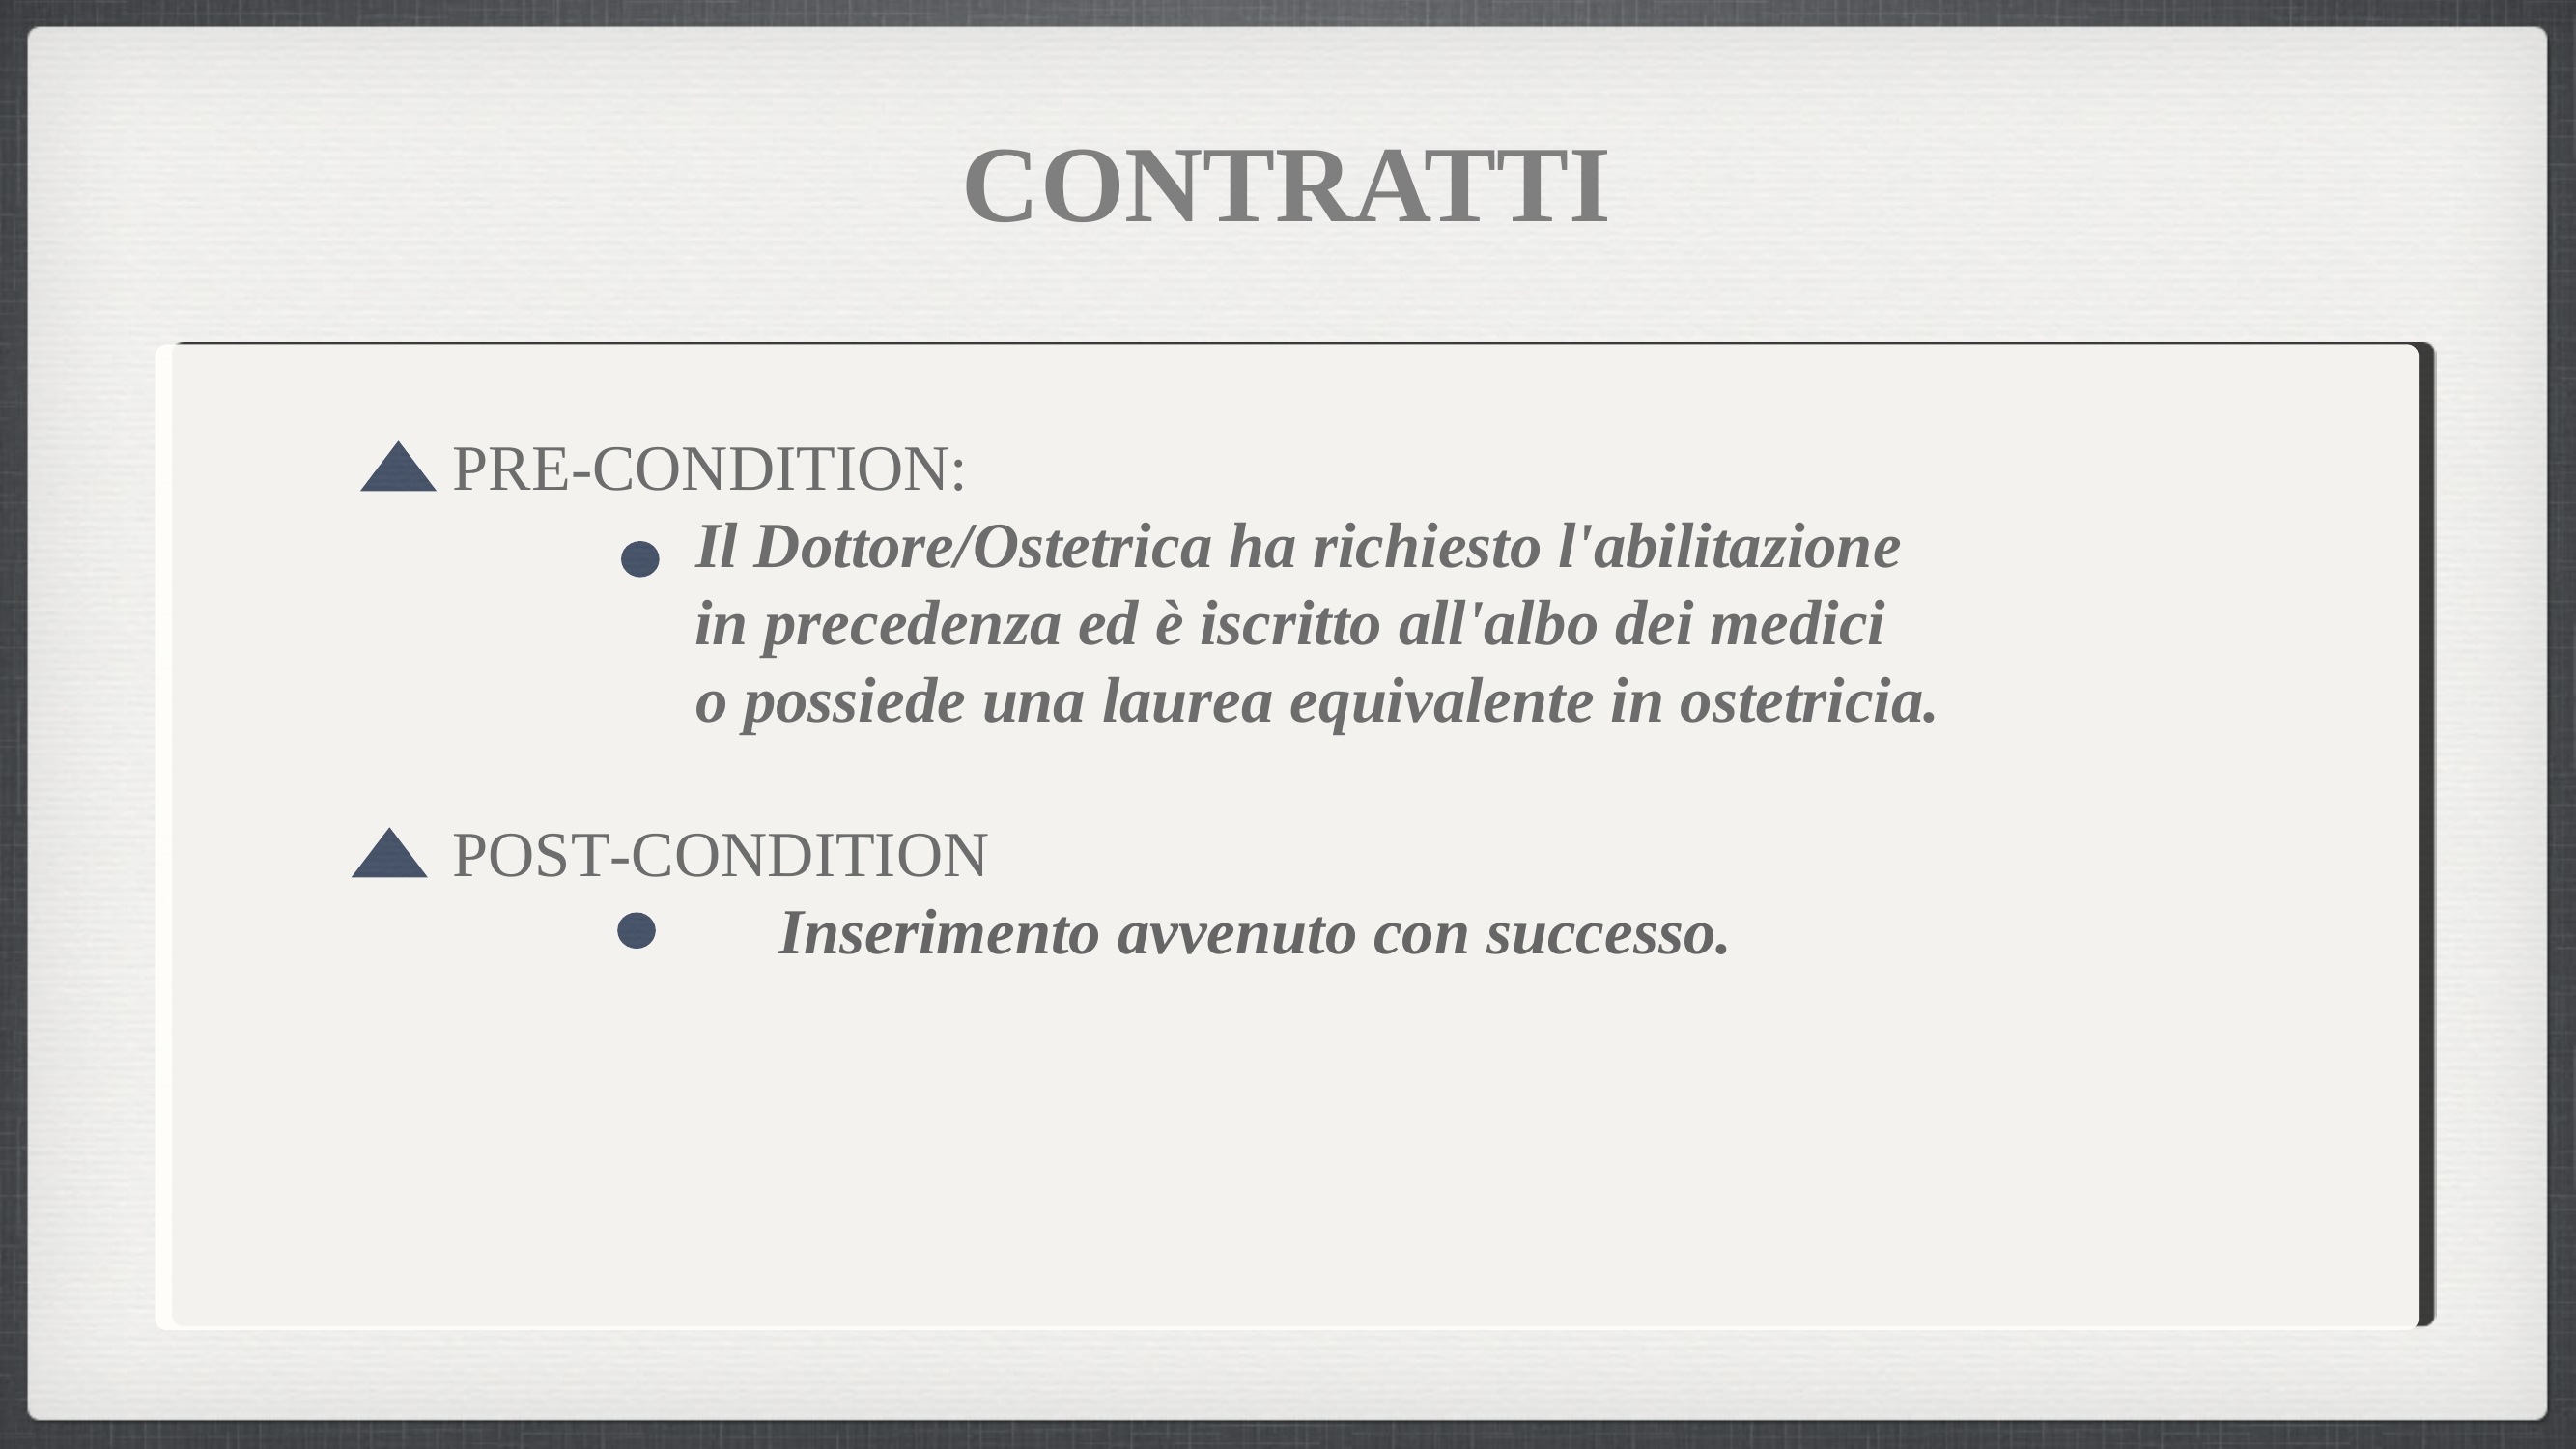

# CONTRATTI
PRE-CONDITION:
 Il Dottore/Ostetrica ha richiesto l'abilitazione
	 in precedenza ed è iscritto all'albo dei medici
 o possiede una laurea equivalente in ostetricia.
POST-CONDITION
 Inserimento avvenuto con successo.